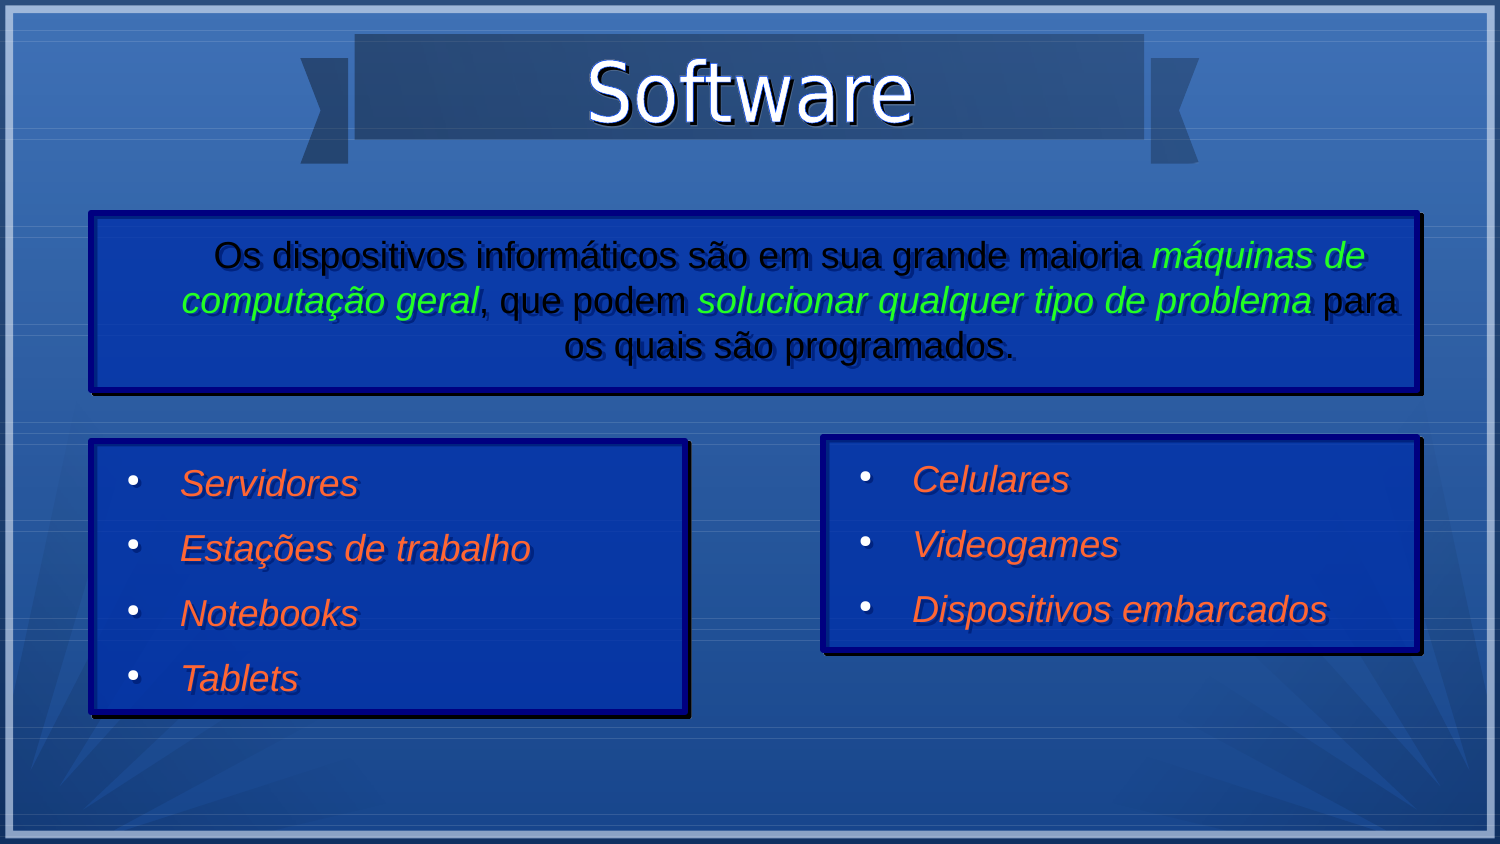

# Software
Os dispositivos informáticos são em sua grande maioria máquinas de computação geral, que podem solucionar qualquer tipo de problema para os quais são programados.
Celulares
Videogames
Dispositivos embarcados
Servidores
Estações de trabalho
Notebooks
Tablets